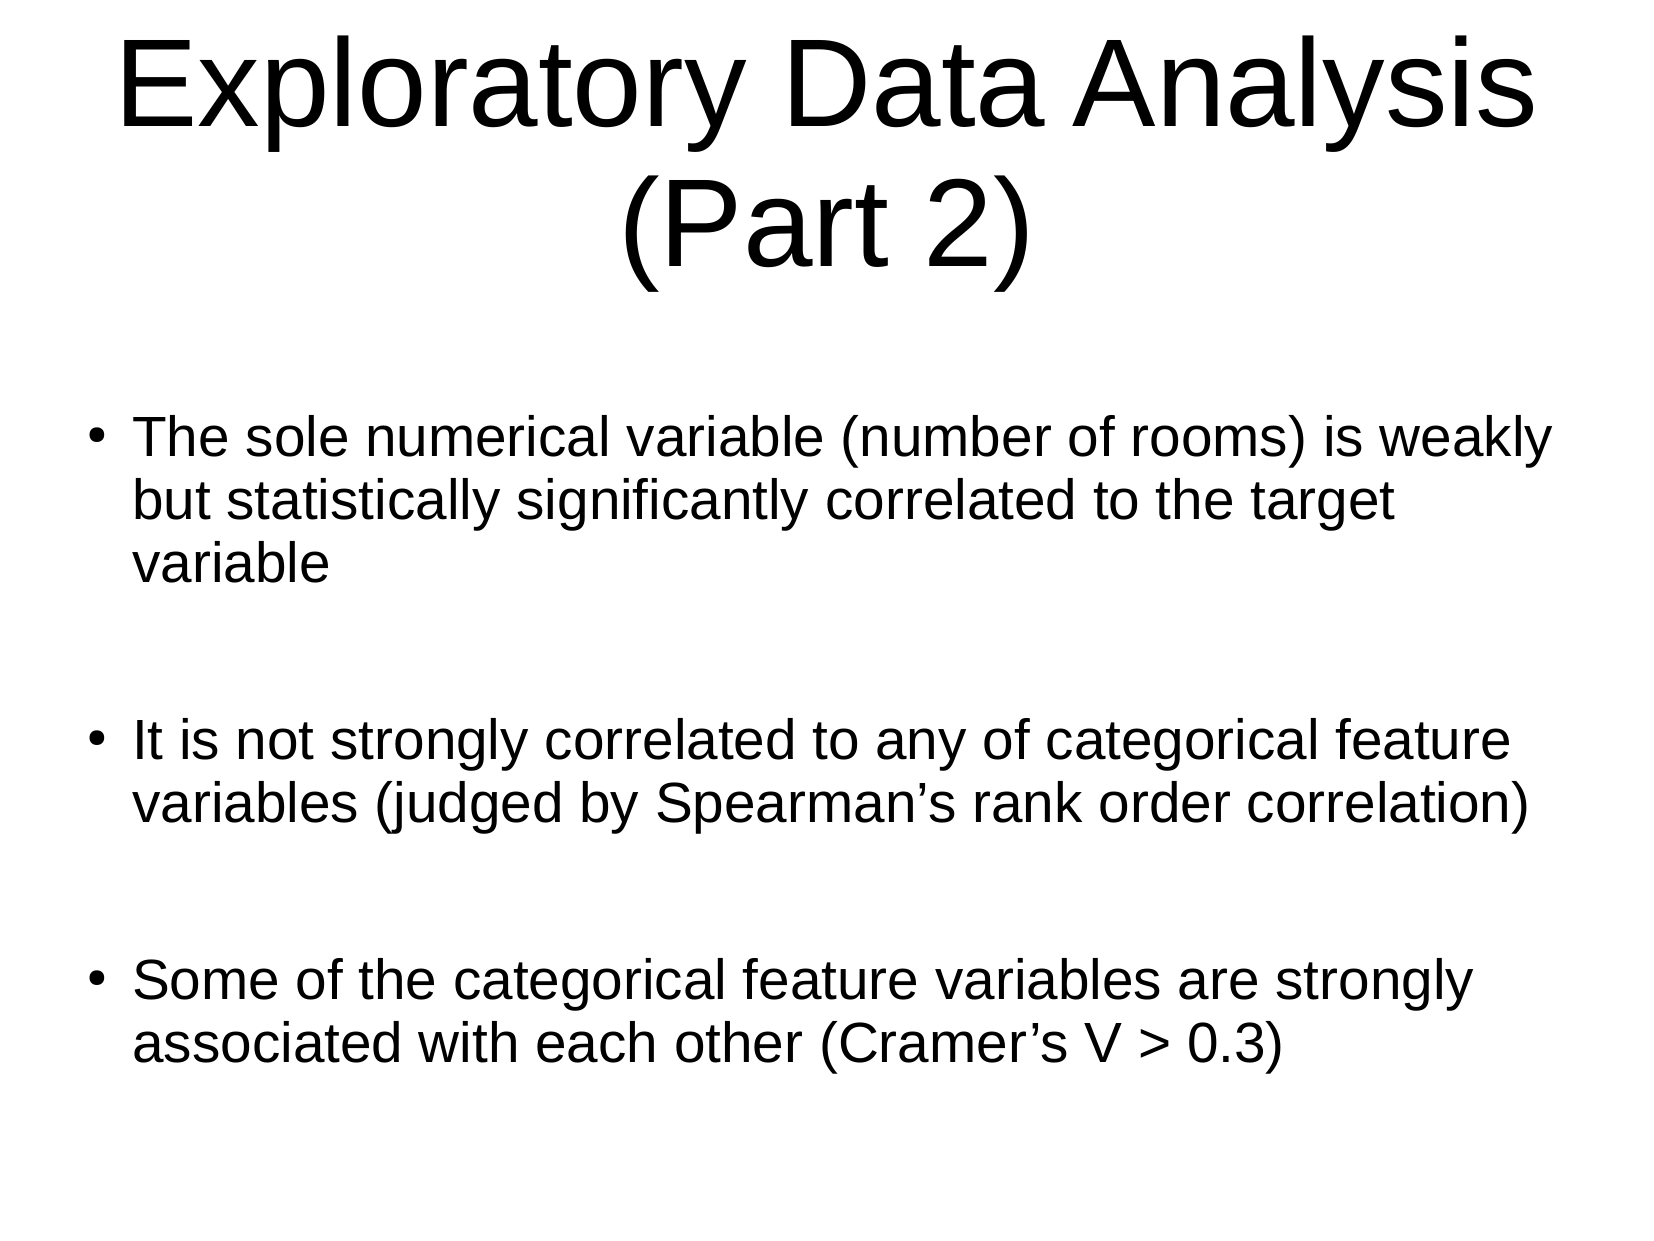

# Exploratory Data Analysis (Part 2)
The sole numerical variable (number of rooms) is weakly but statistically significantly correlated to the target variable
It is not strongly correlated to any of categorical feature variables (judged by Spearman’s rank order correlation)
Some of the categorical feature variables are strongly associated with each other (Cramer’s V > 0.3)